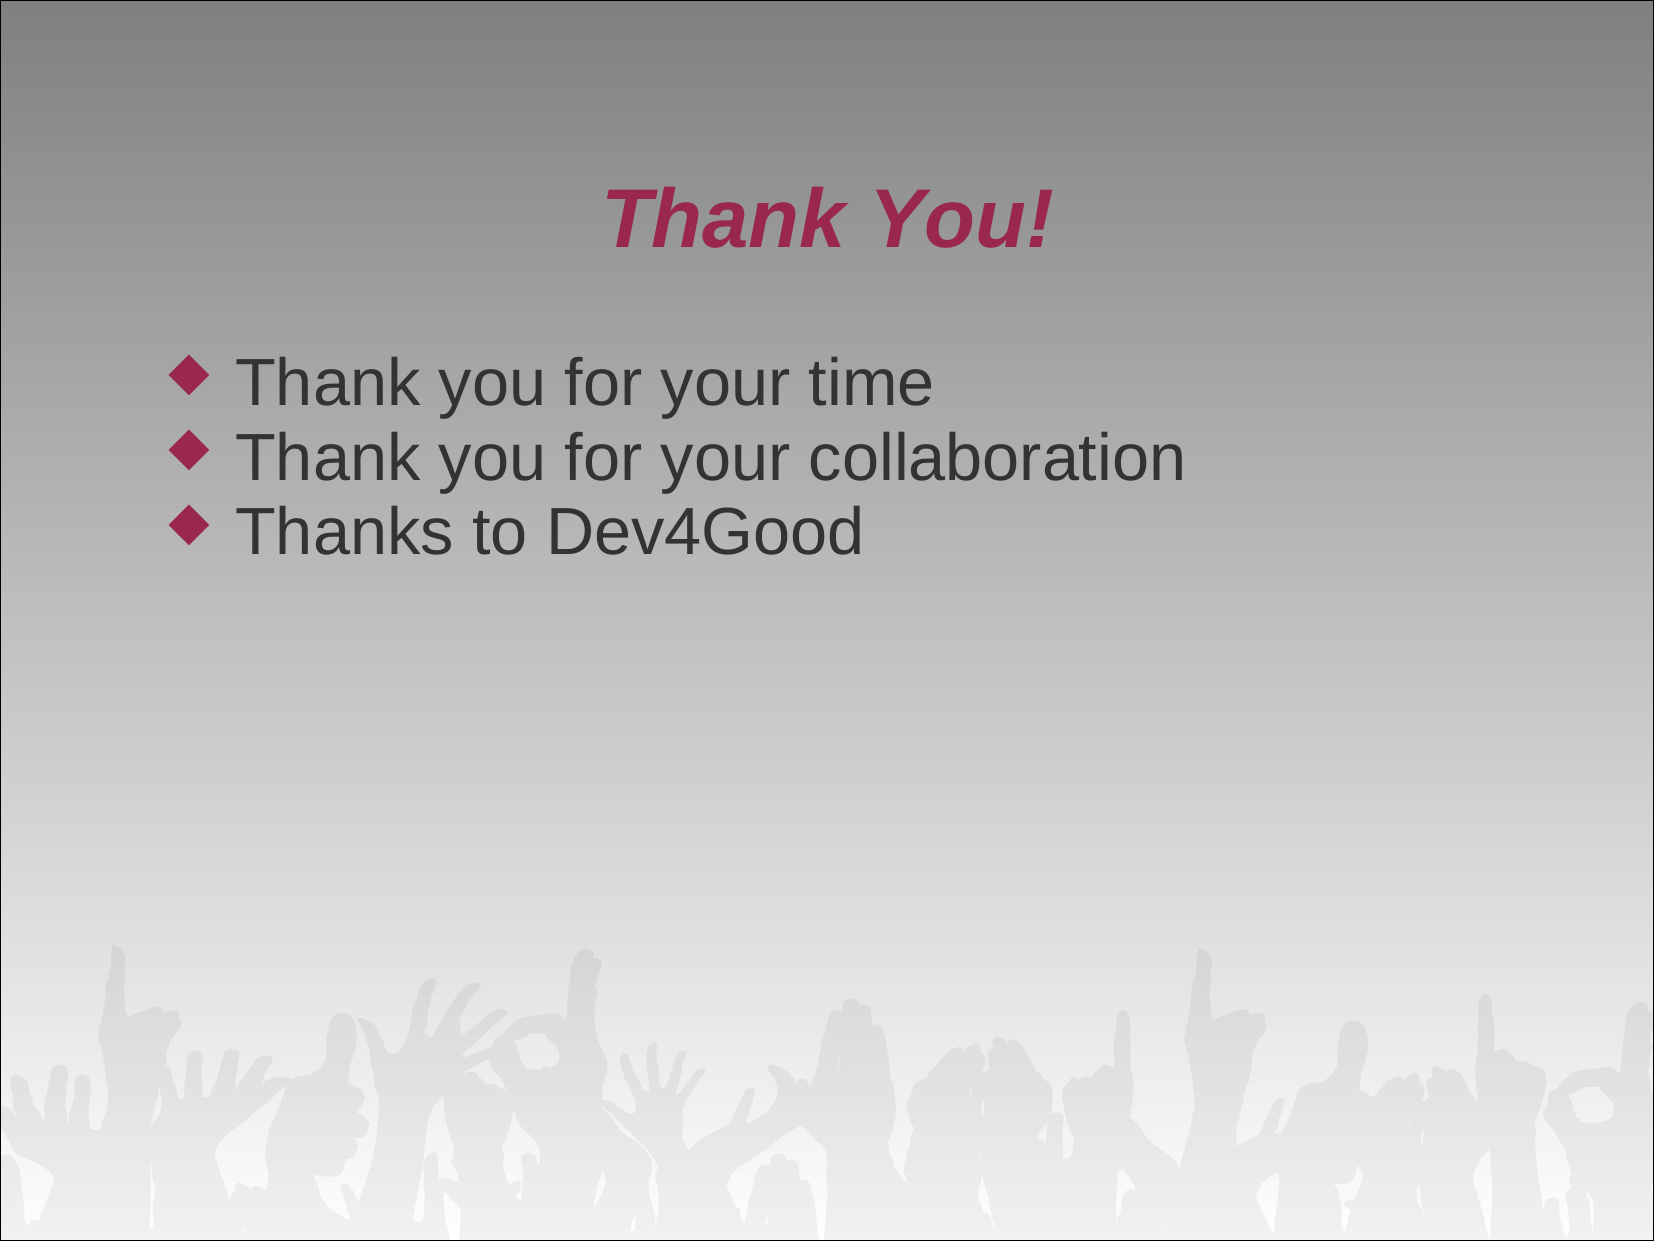

# Thank You!
Thank you for your time
Thank you for your collaboration
Thanks to Dev4Good